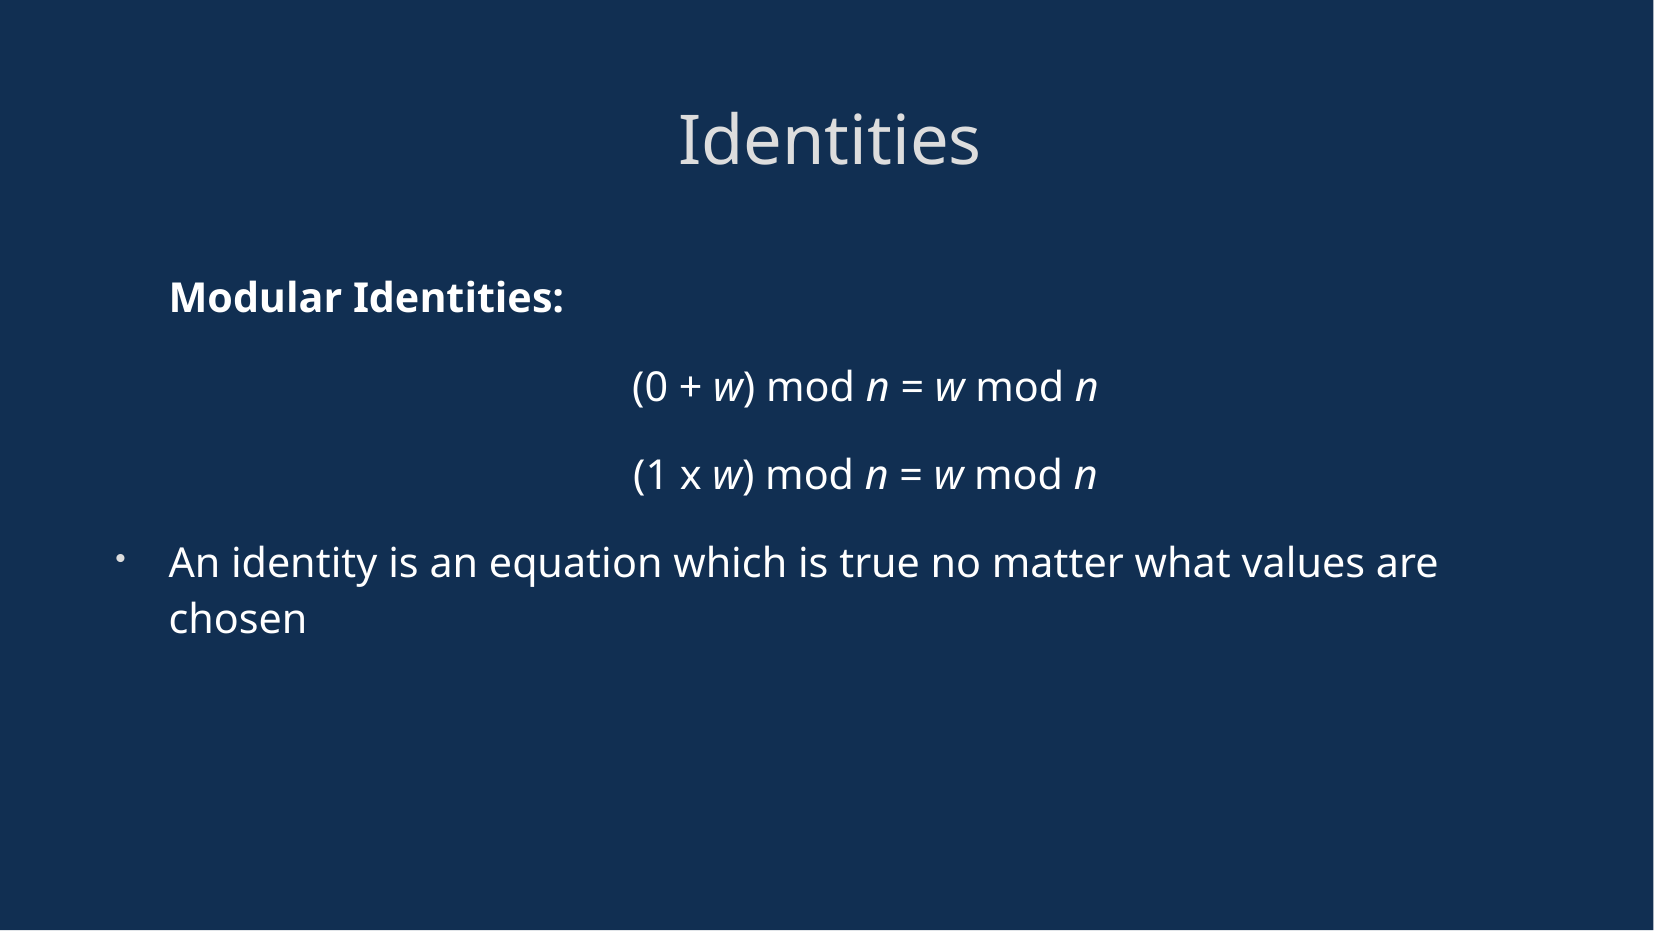

# Identities
Modular Identities:
(0 + w) mod n = w mod n
(1 x w) mod n = w mod n
An identity is an equation which is true no matter what values are chosen